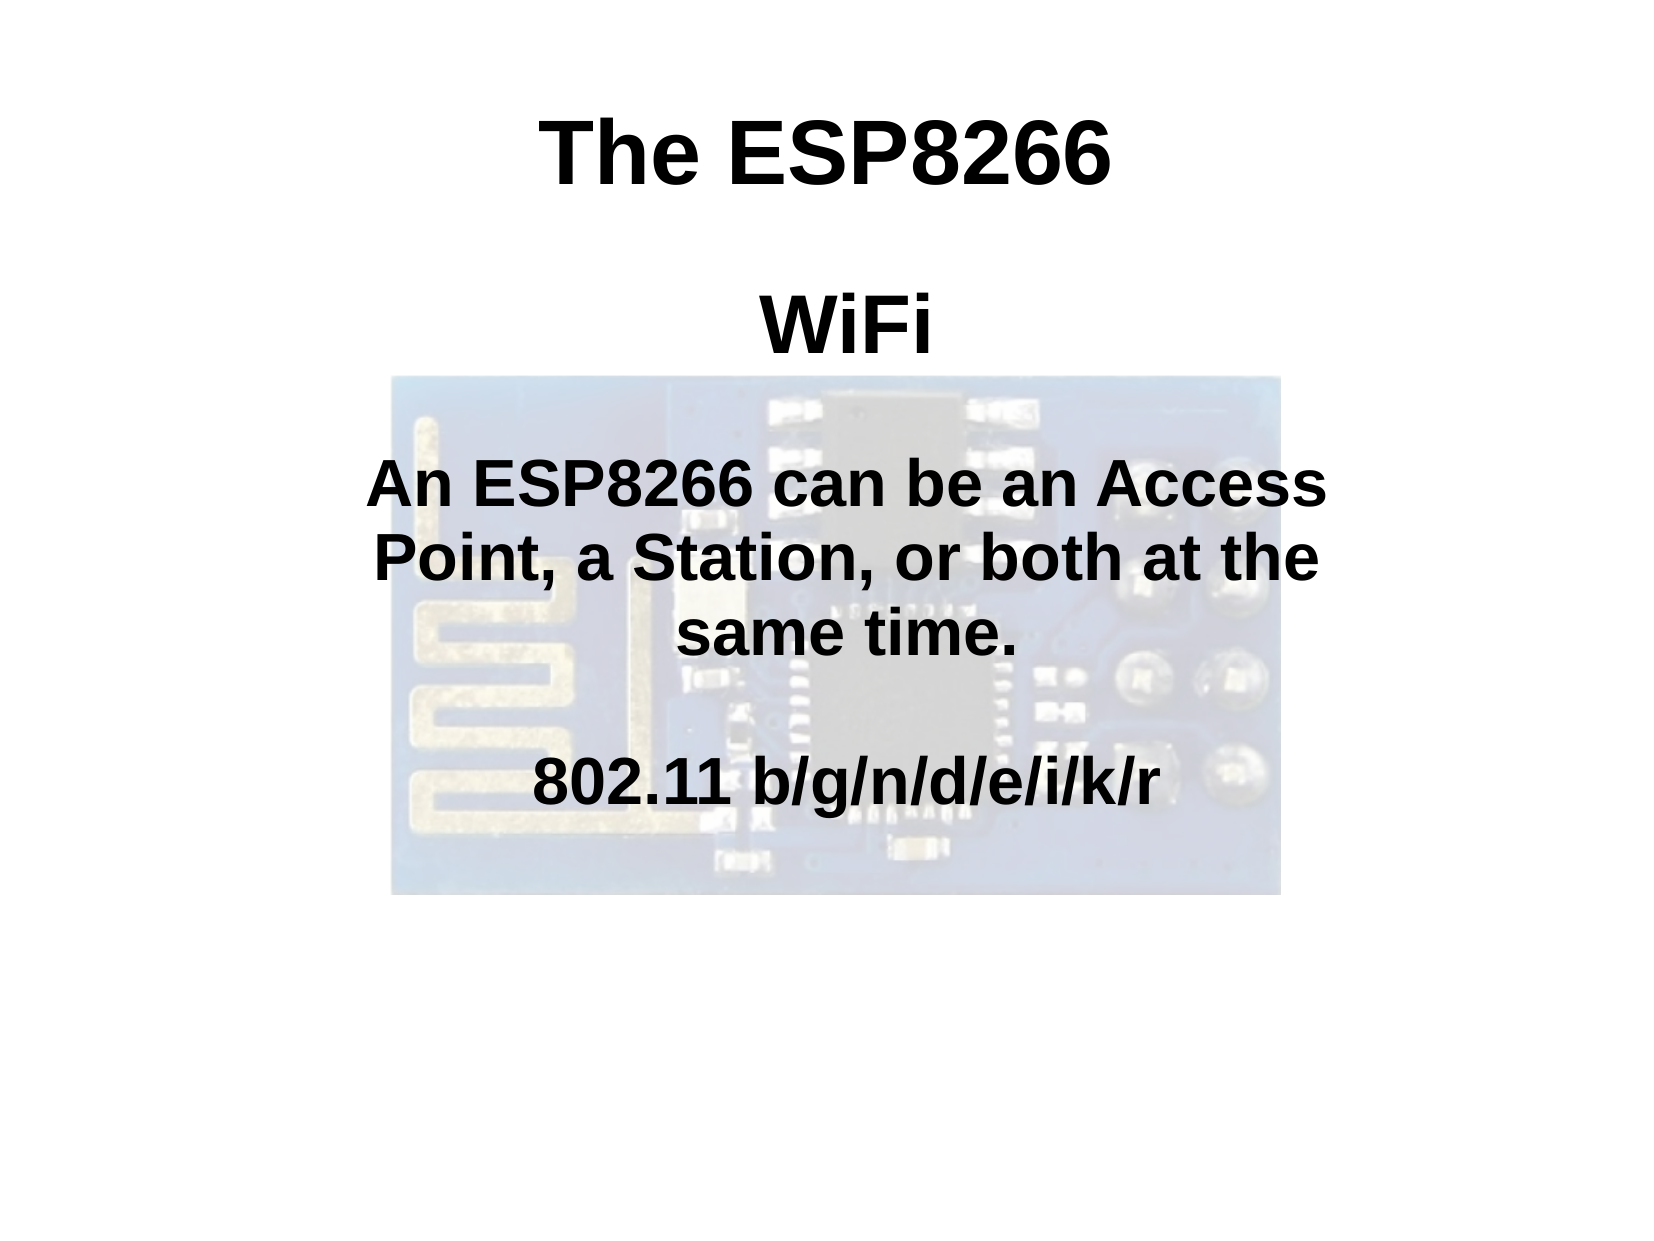

# The ESP8266
WiFi
An ESP8266 can be an Access Point, a Station, or both at the same time.
802.11 b/g/n/d/e/i/k/r